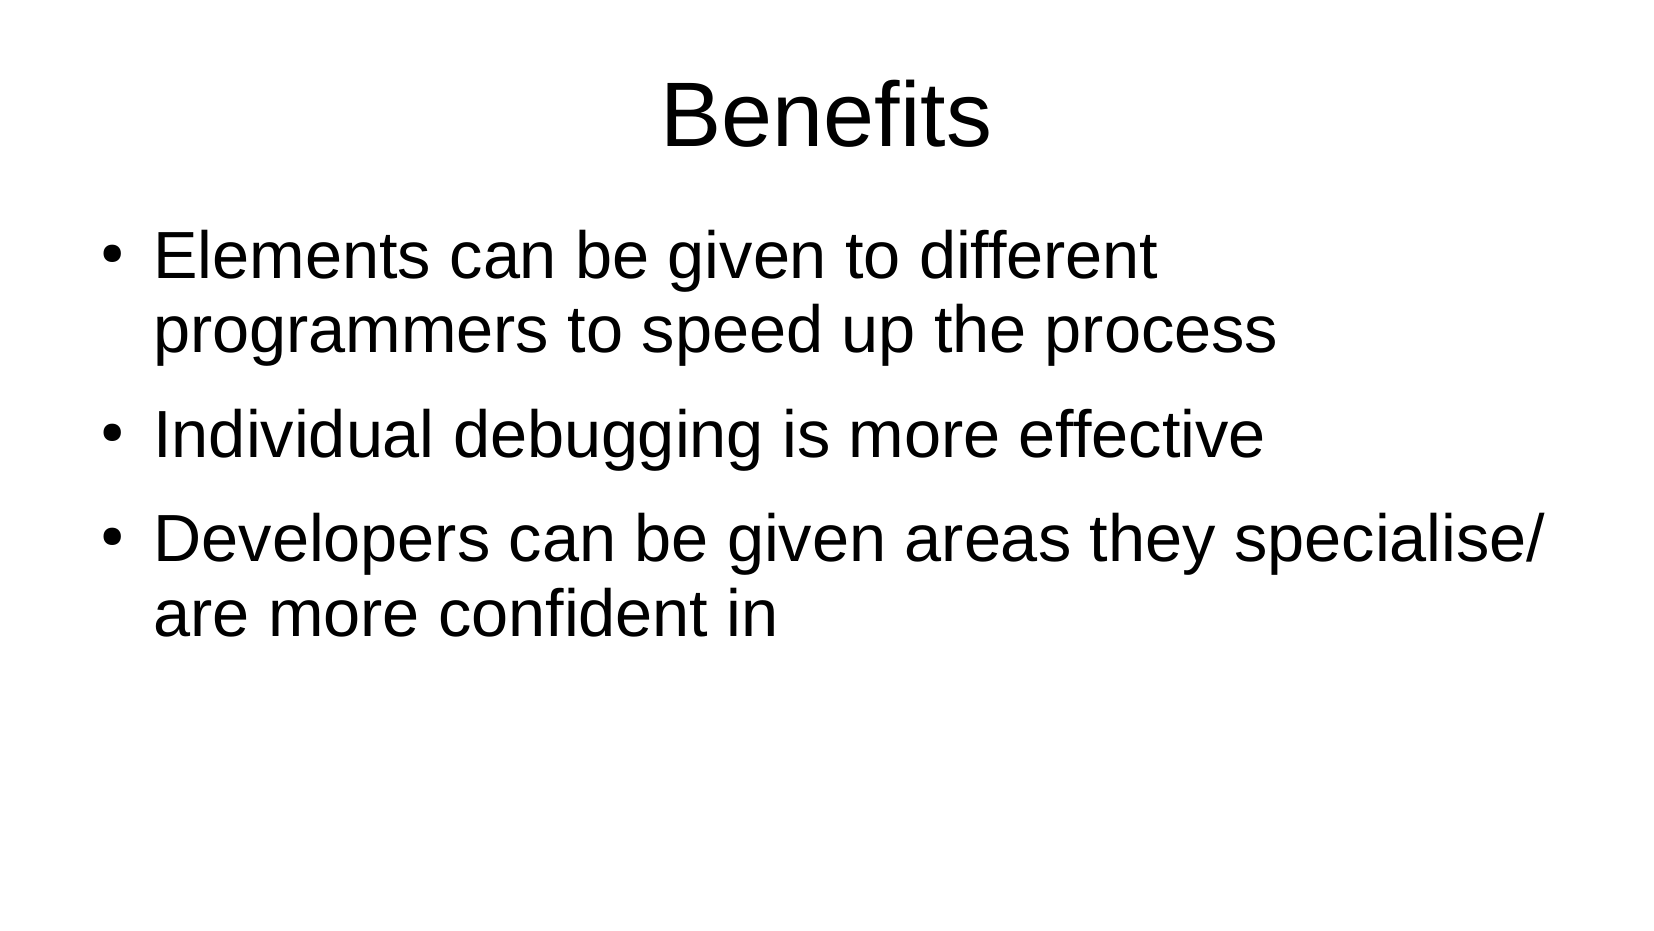

# Benefits
Elements can be given to different programmers to speed up the process
Individual debugging is more effective
Developers can be given areas they specialise/ are more confident in